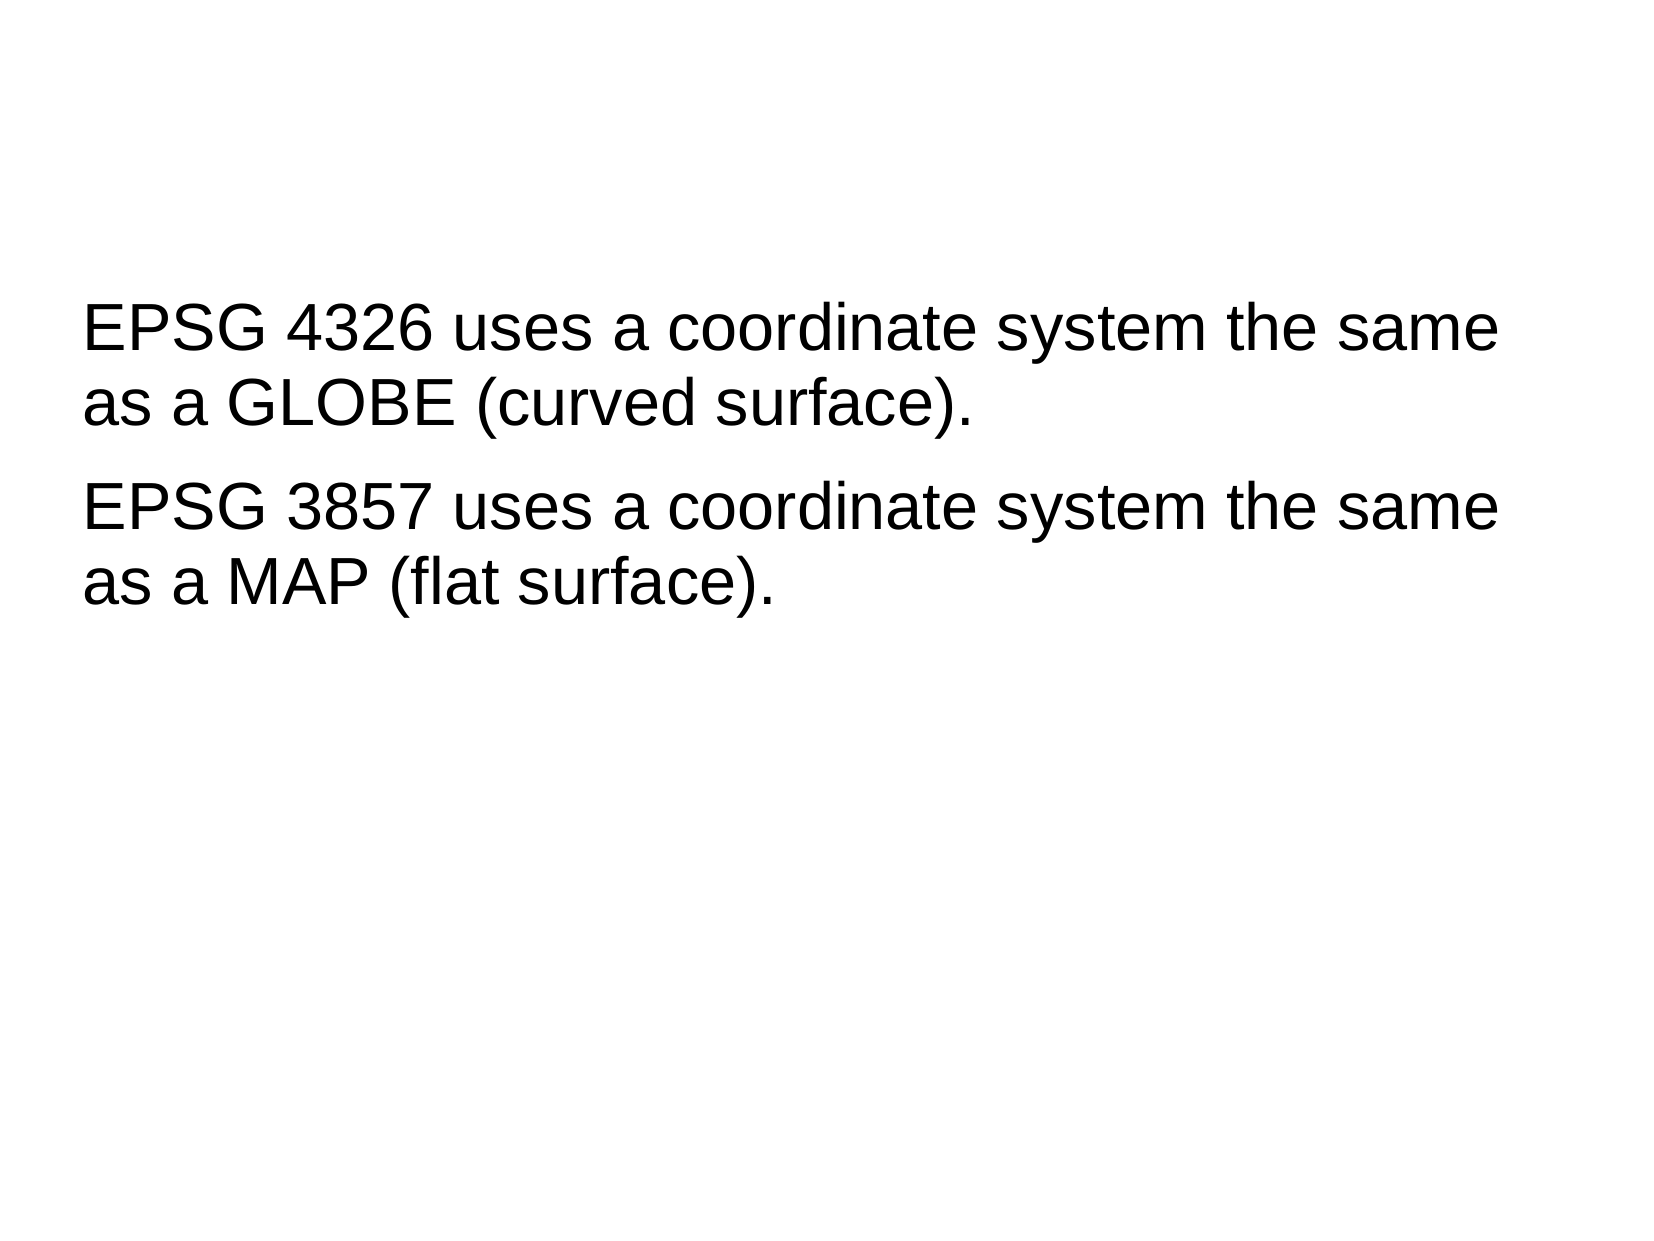

#
EPSG 4326 uses a coordinate system the same as a GLOBE (curved surface).
EPSG 3857 uses a coordinate system the same as a MAP (flat surface).